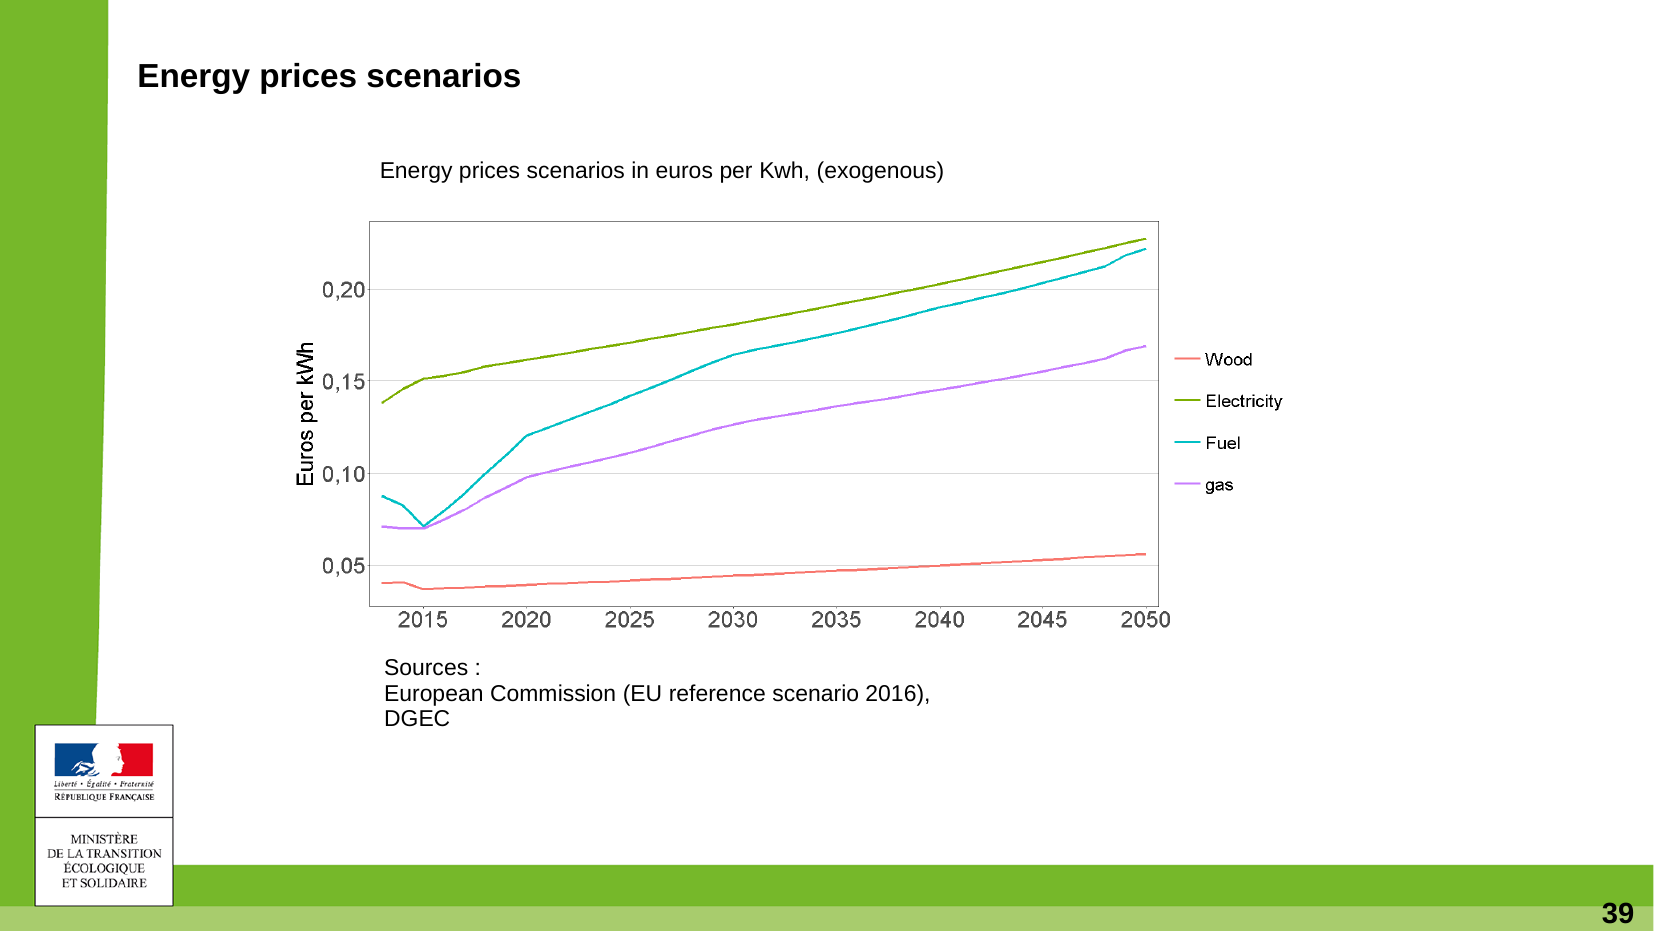

# Energy prices scenarios
Energy prices scenarios in euros per Kwh, (exogenous)
Sources :
European Commission (EU reference scenario 2016),
DGEC